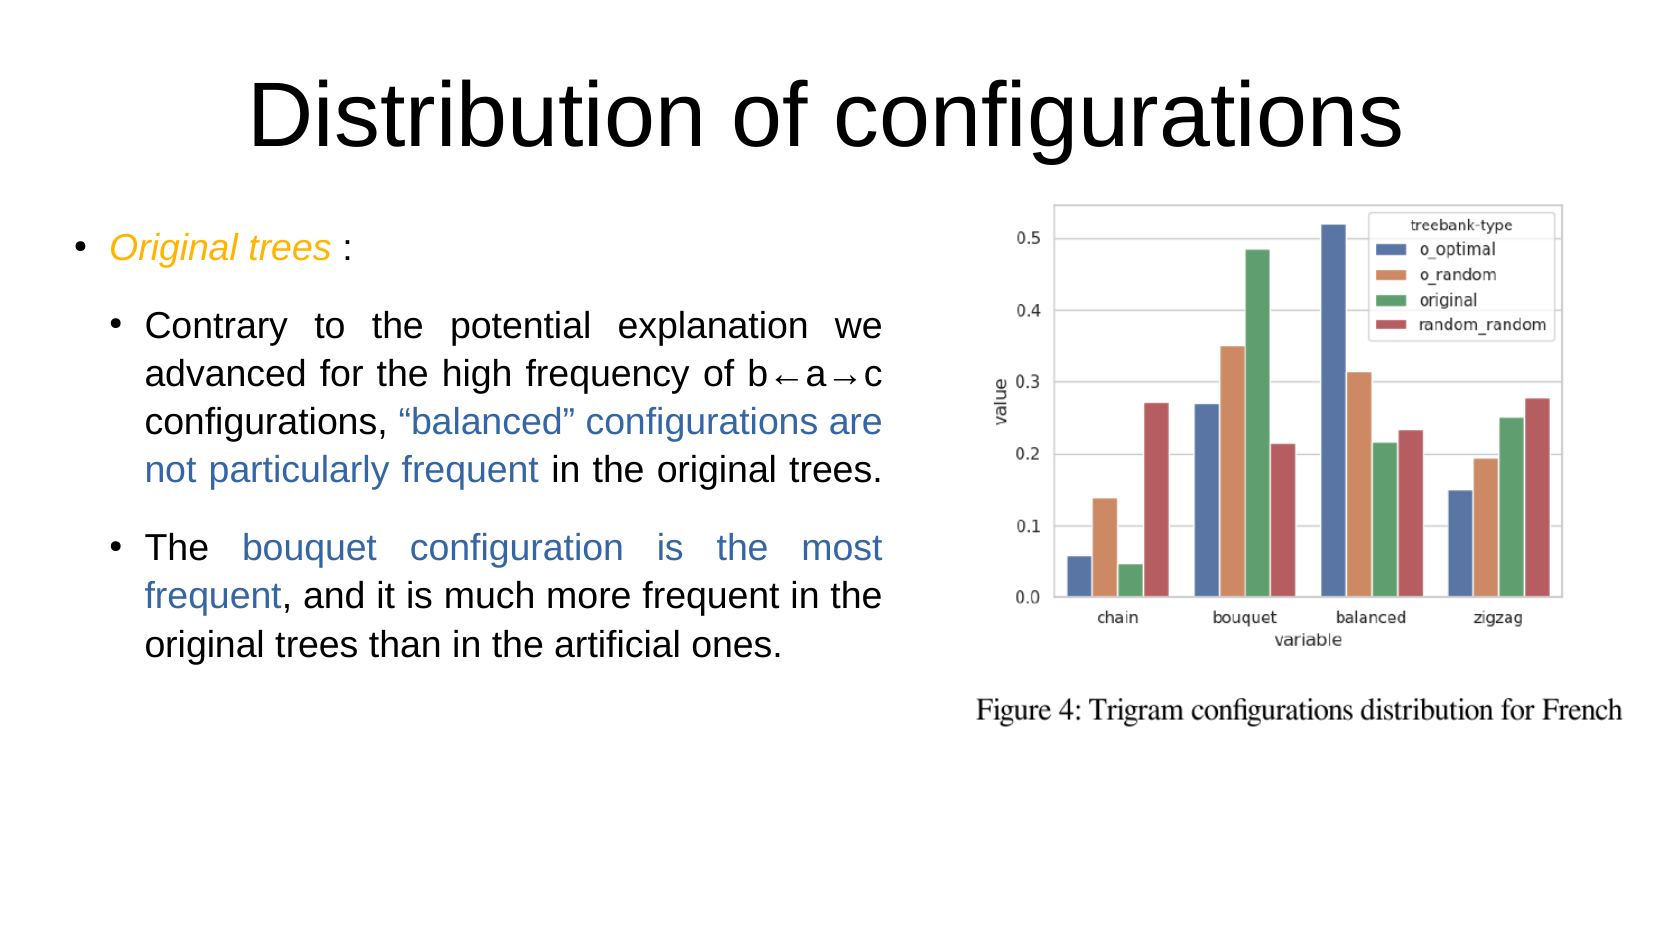

# Distribution of configurations
Original trees :
Contrary to the potential explanation we advanced for the high frequency of b←a→c configurations, “balanced” configurations are not particularly frequent in the original trees.
The bouquet configuration is the most frequent, and it is much more frequent in the original trees than in the artificial ones.